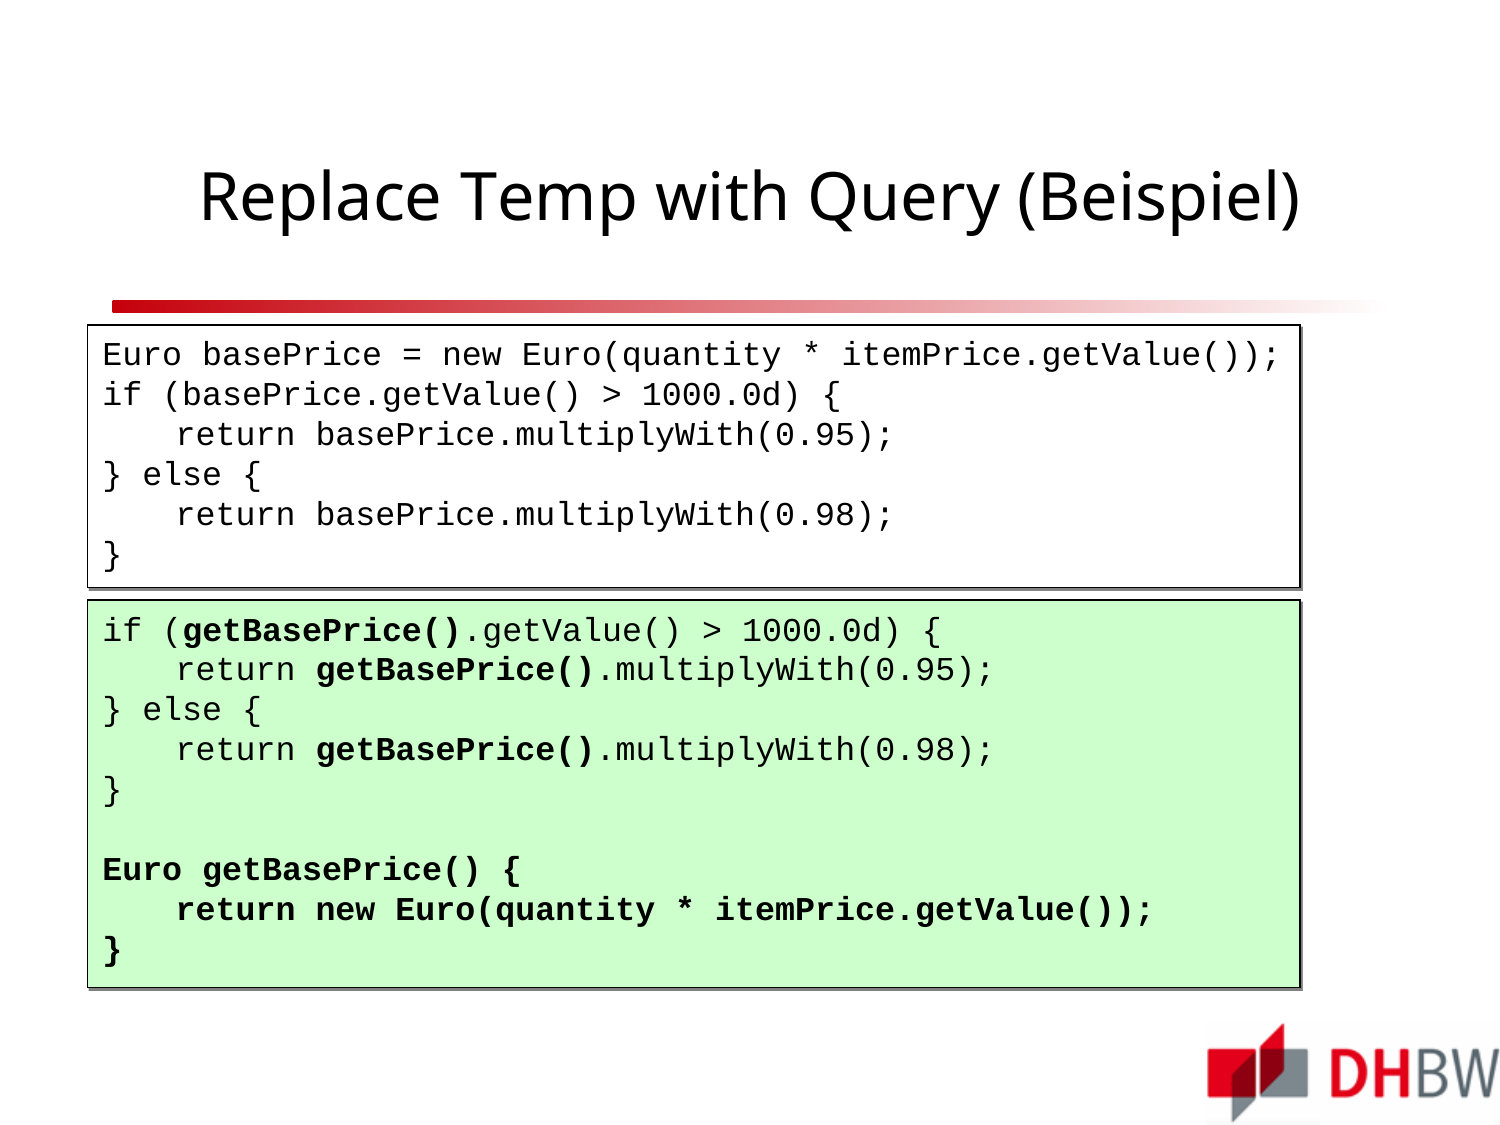

# Replace Temp with Query (Beispiel)
Euro basePrice = new Euro(quantity * itemPrice.getValue());
if (basePrice.getValue() > 1000.0d) {
	return basePrice.multiplyWith(0.95);
} else {
	return basePrice.multiplyWith(0.98);
}
if (getBasePrice().getValue() > 1000.0d) {
	return getBasePrice().multiplyWith(0.95);
} else {
	return getBasePrice().multiplyWith(0.98);
}
Euro getBasePrice() {
	return new Euro(quantity * itemPrice.getValue());
}